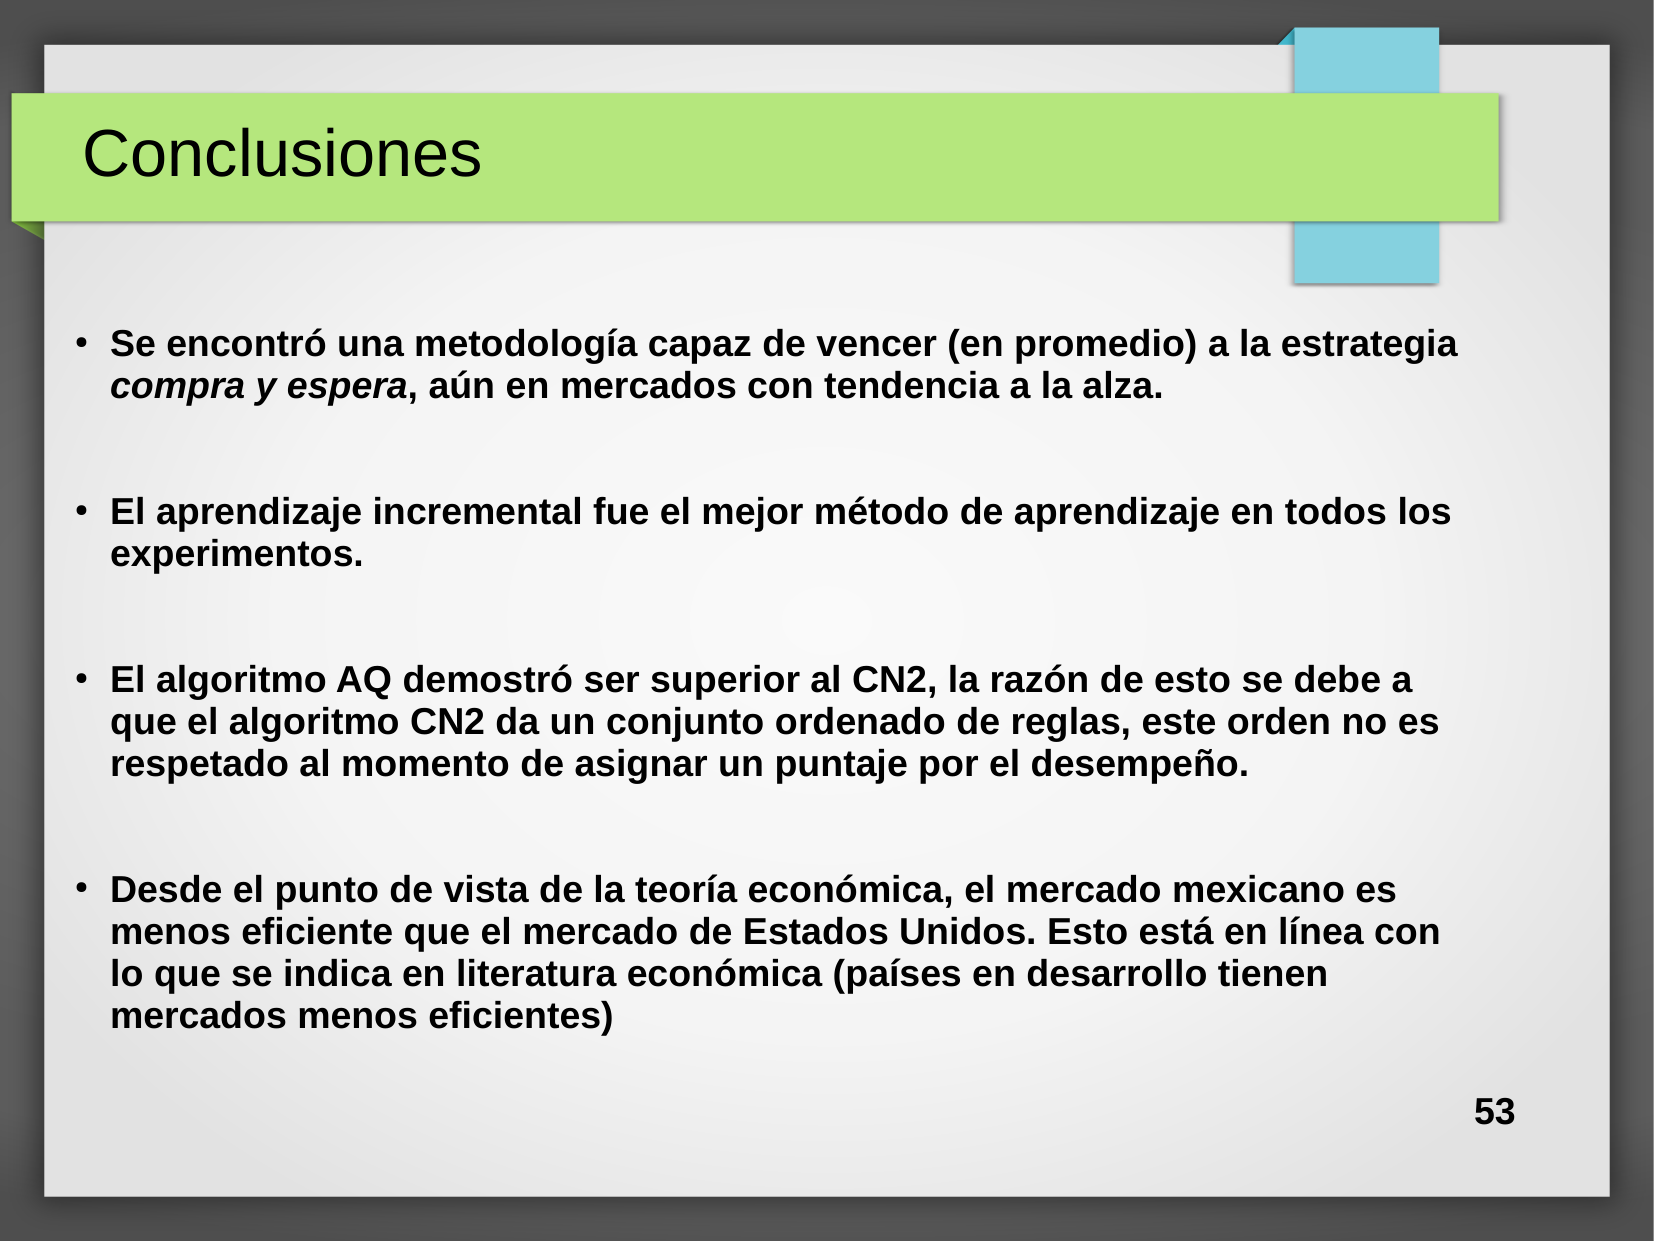

# Conclusiones
Se encontró una metodología capaz de vencer (en promedio) a la estrategia compra y espera, aún en mercados con tendencia a la alza.
El aprendizaje incremental fue el mejor método de aprendizaje en todos los experimentos.
El algoritmo AQ demostró ser superior al CN2, la razón de esto se debe a que el algoritmo CN2 da un conjunto ordenado de reglas, este orden no es respetado al momento de asignar un puntaje por el desempeño.
Desde el punto de vista de la teoría económica, el mercado mexicano es menos eficiente que el mercado de Estados Unidos. Esto está en línea con lo que se indica en literatura económica (países en desarrollo tienen mercados menos eficientes)